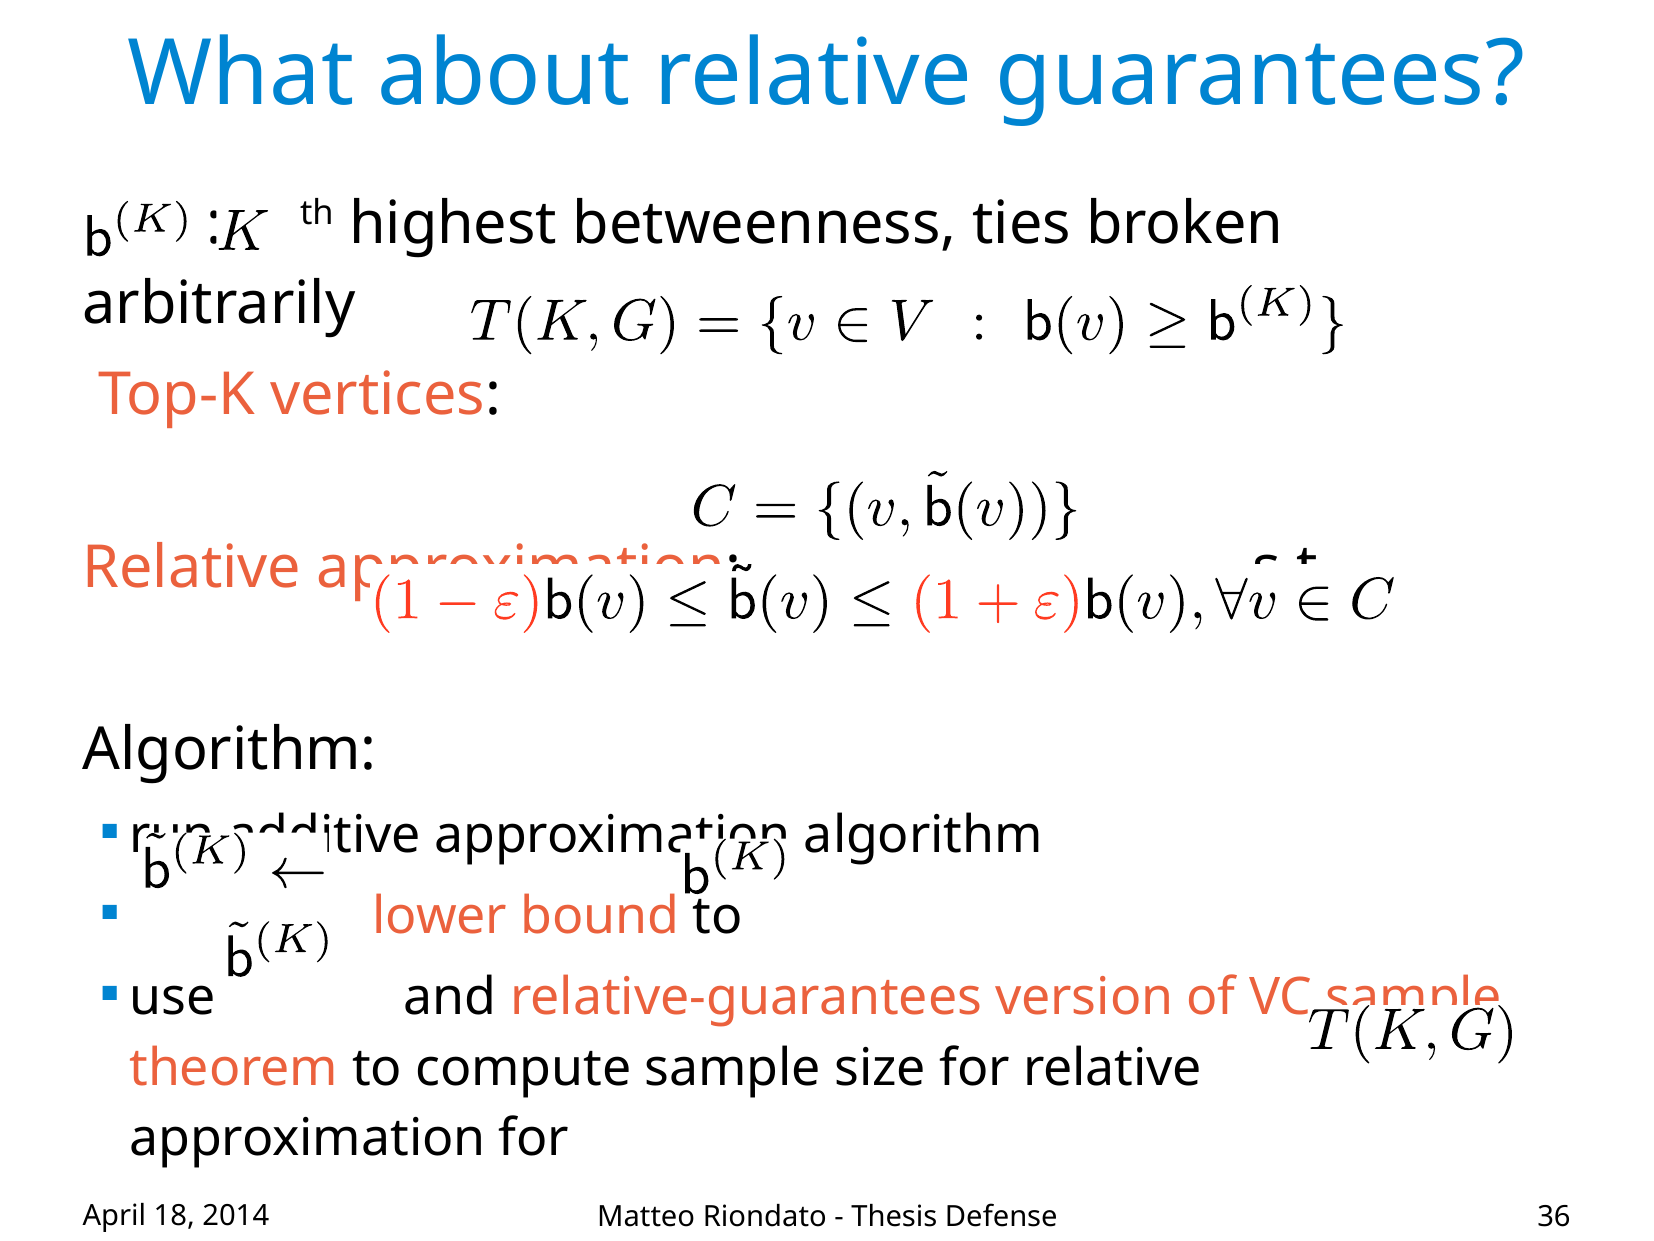

# What about relative guarantees?
 : th highest betweenness, ties broken arbitrarily
 Top-K vertices:
Relative approximation: s.t.
Algorithm:
run additive approximation algorithm
 lower bound to
use and relative-guarantees version of VC sample theorem to compute sample size for relative approximation for
April 18, 2014
Matteo Riondato - Thesis Defense
36